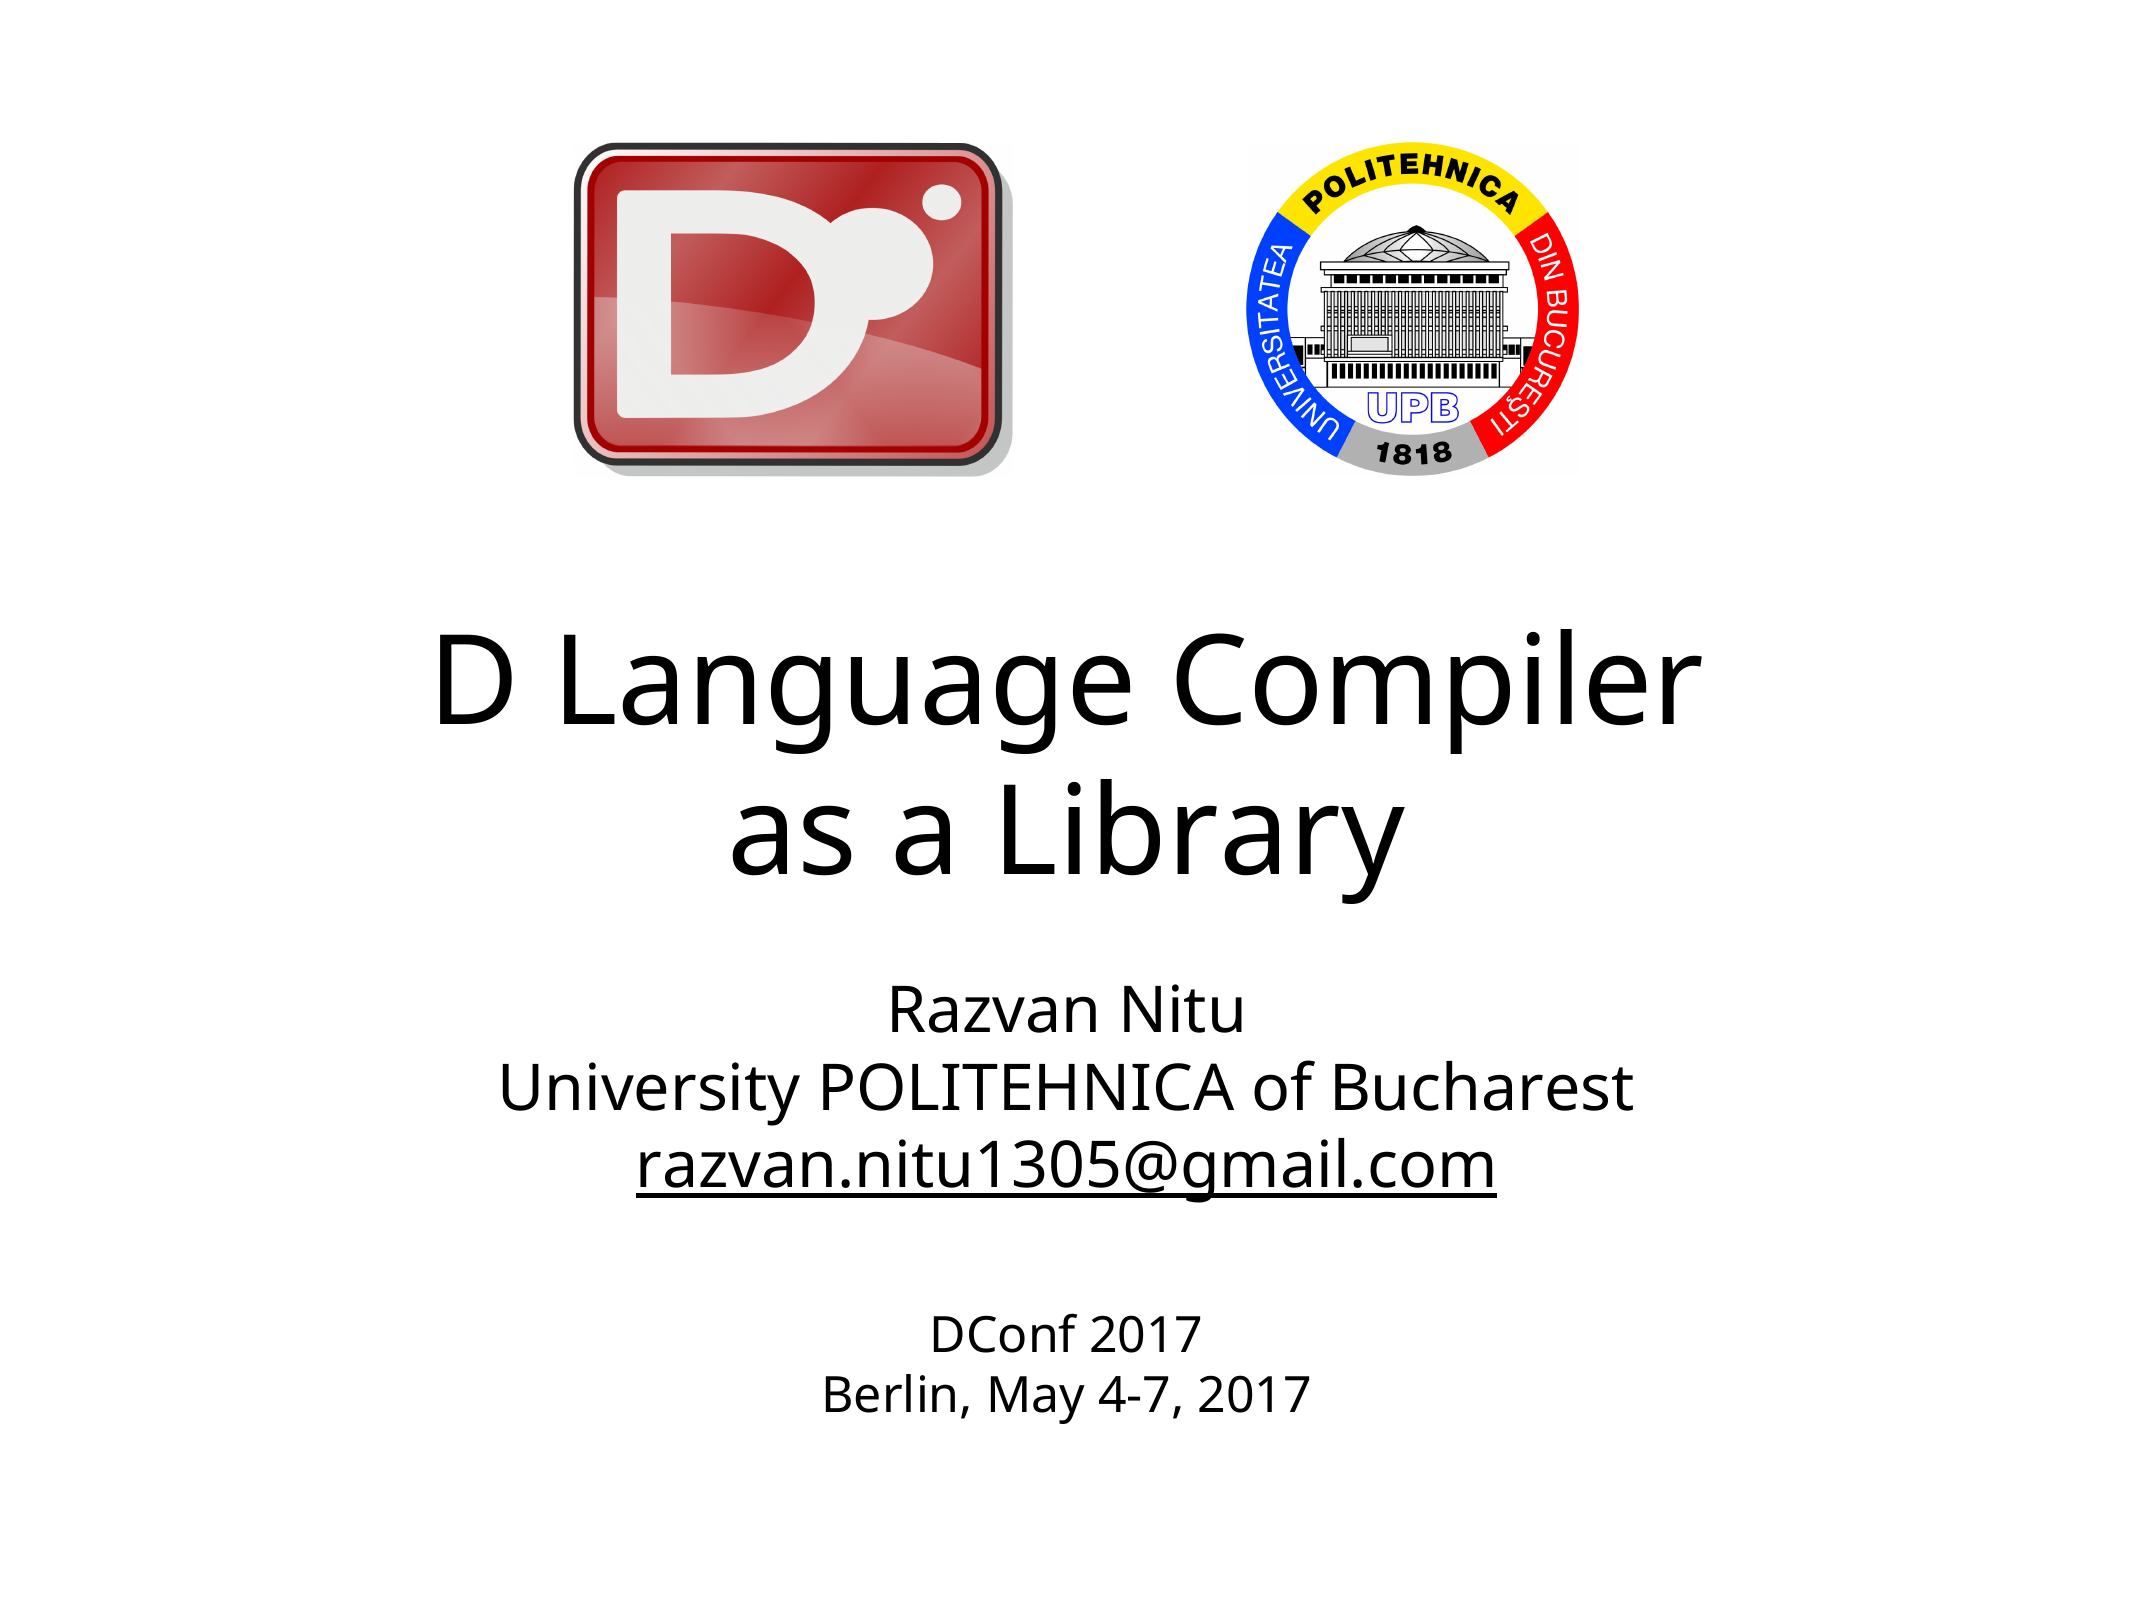

# D Language Compiler as a Library
Razvan Nitu
University POLITEHNICA of Bucharest
razvan.nitu1305@gmail.com
DConf 2017
Berlin, May 4-7, 2017